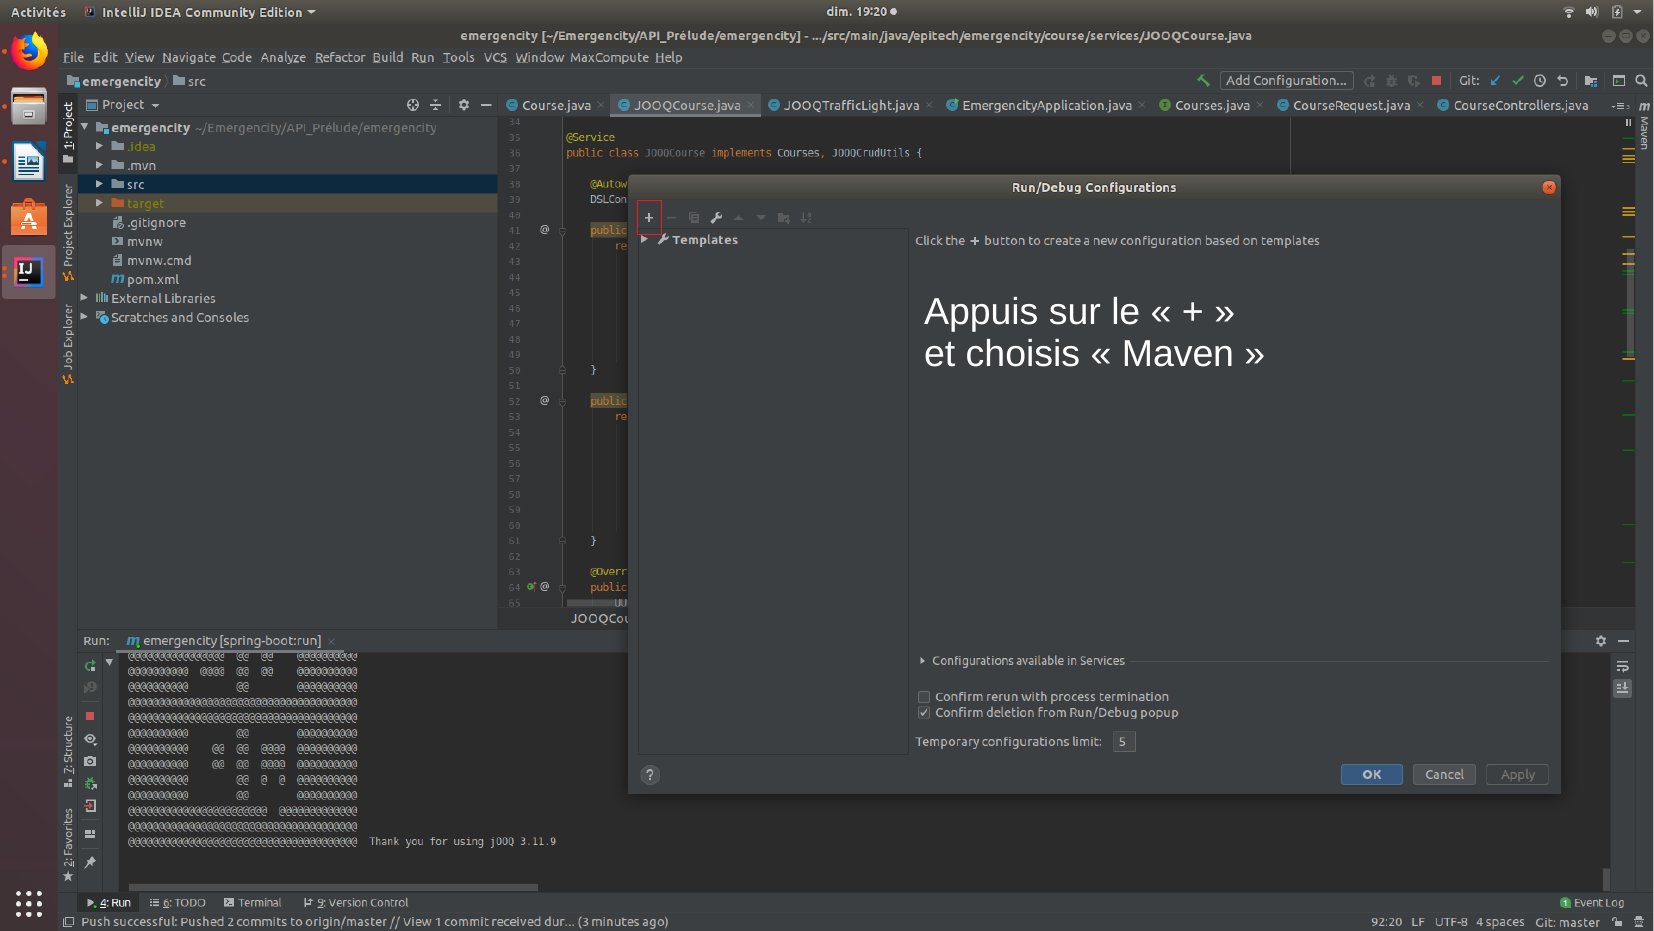

#
Appuis sur le « + » et choisis « Maven »